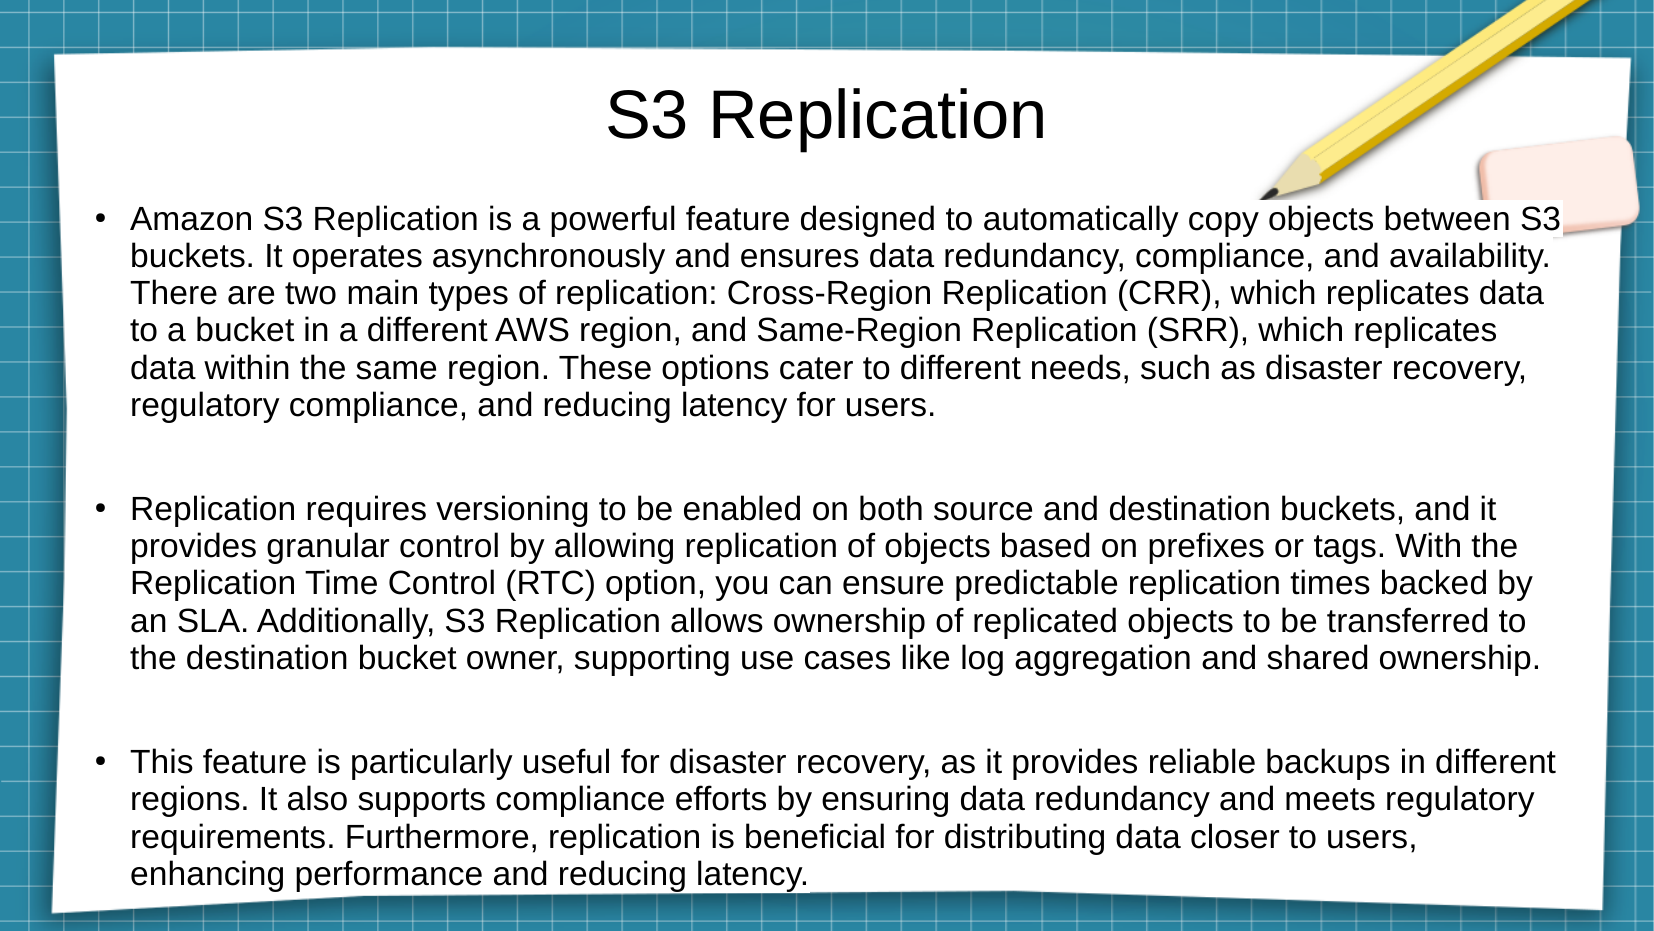

# S3 Replication
Amazon S3 Replication is a powerful feature designed to automatically copy objects between S3 buckets. It operates asynchronously and ensures data redundancy, compliance, and availability. There are two main types of replication: Cross-Region Replication (CRR), which replicates data to a bucket in a different AWS region, and Same-Region Replication (SRR), which replicates data within the same region. These options cater to different needs, such as disaster recovery, regulatory compliance, and reducing latency for users.
Replication requires versioning to be enabled on both source and destination buckets, and it provides granular control by allowing replication of objects based on prefixes or tags. With the Replication Time Control (RTC) option, you can ensure predictable replication times backed by an SLA. Additionally, S3 Replication allows ownership of replicated objects to be transferred to the destination bucket owner, supporting use cases like log aggregation and shared ownership.
This feature is particularly useful for disaster recovery, as it provides reliable backups in different regions. It also supports compliance efforts by ensuring data redundancy and meets regulatory requirements. Furthermore, replication is beneficial for distributing data closer to users, enhancing performance and reducing latency.